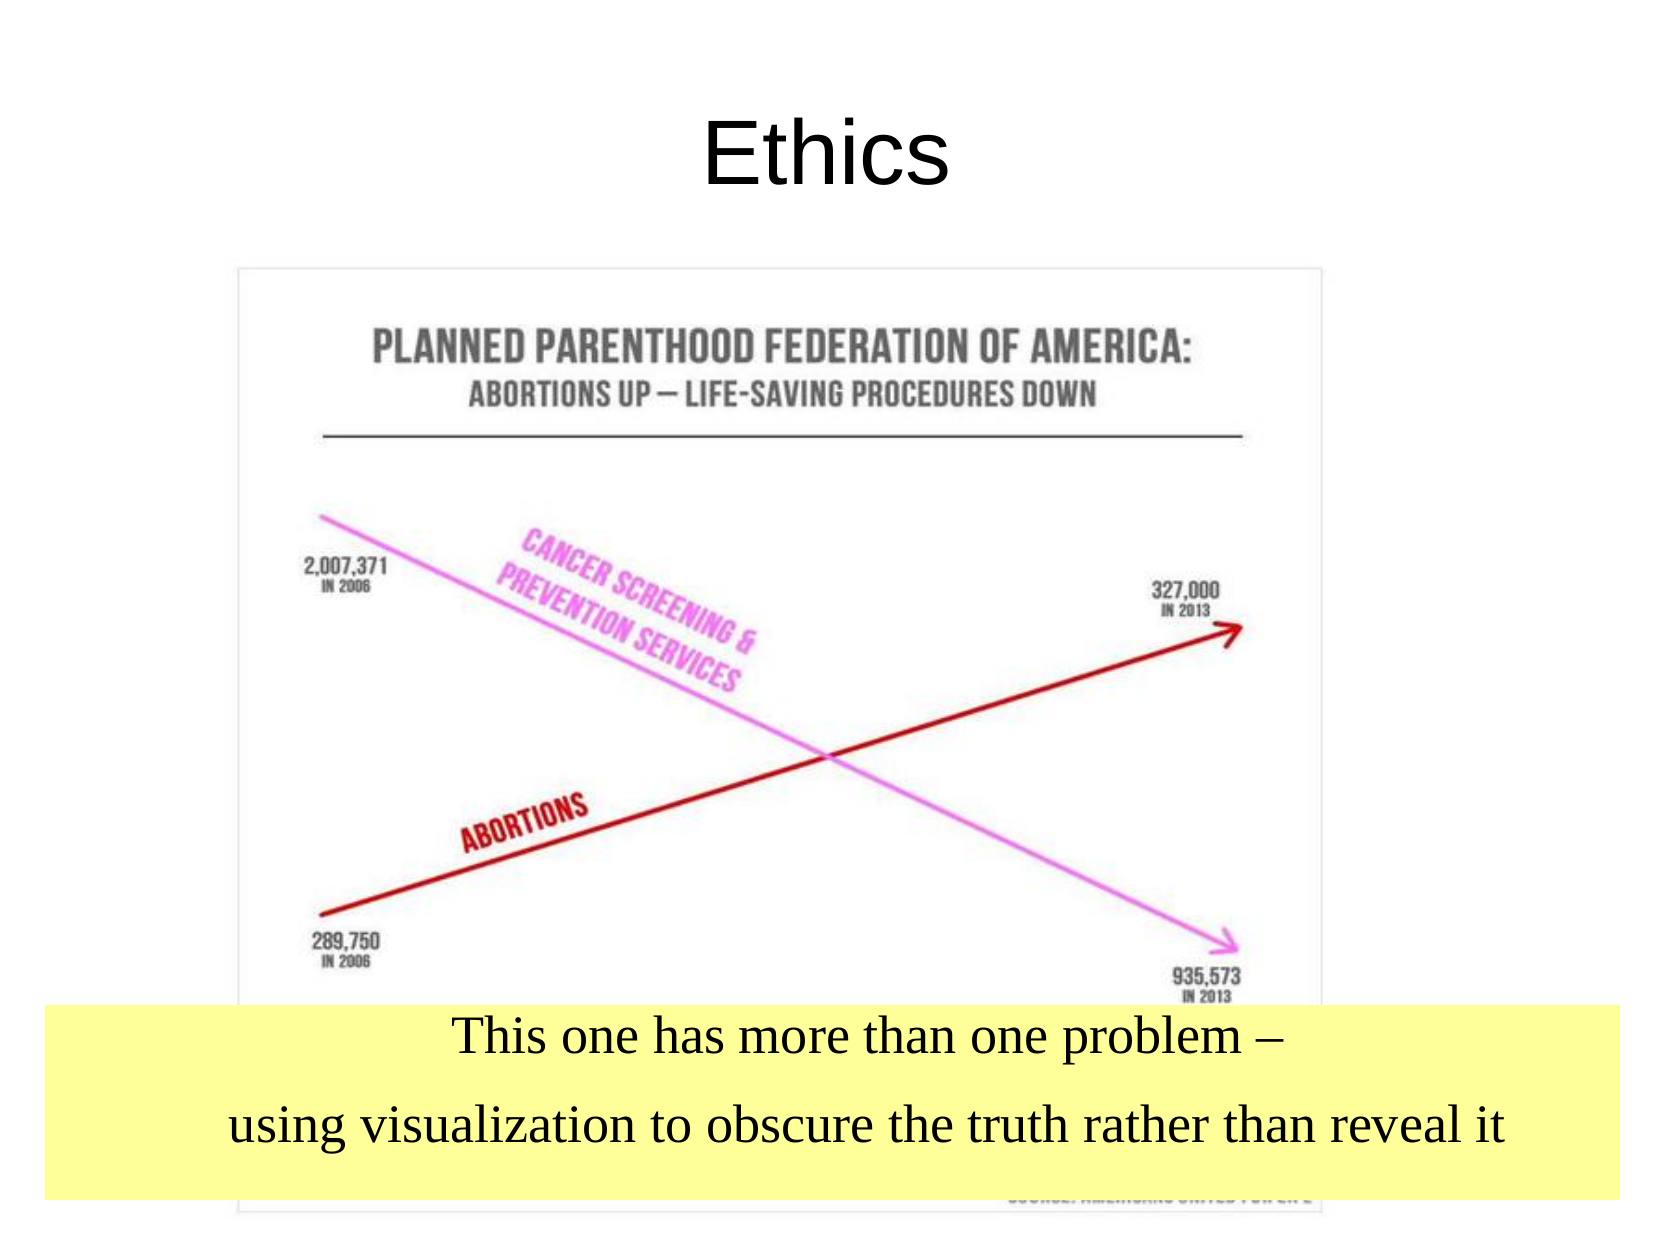

# Ethics
This one has more than one problem –
using visualization to obscure the truth rather than reveal it